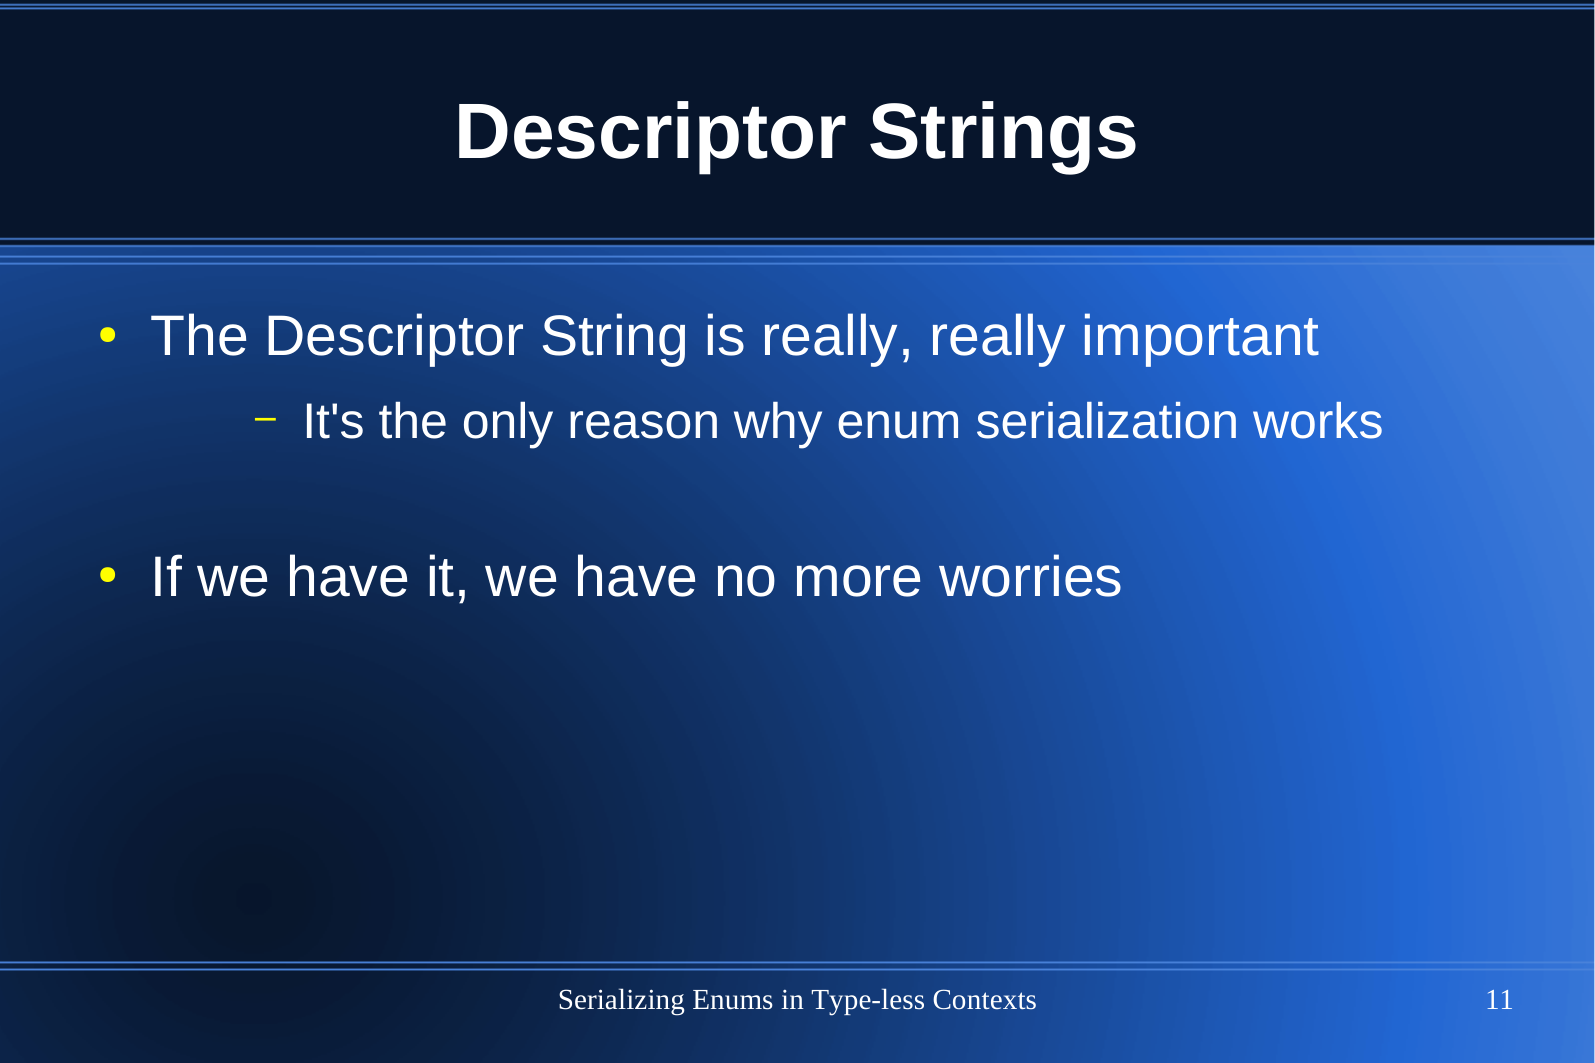

# Descriptor Strings
The Descriptor String is really, really important
It's the only reason why enum serialization works
If we have it, we have no more worries
Serializing Enums in Type-less Contexts
11